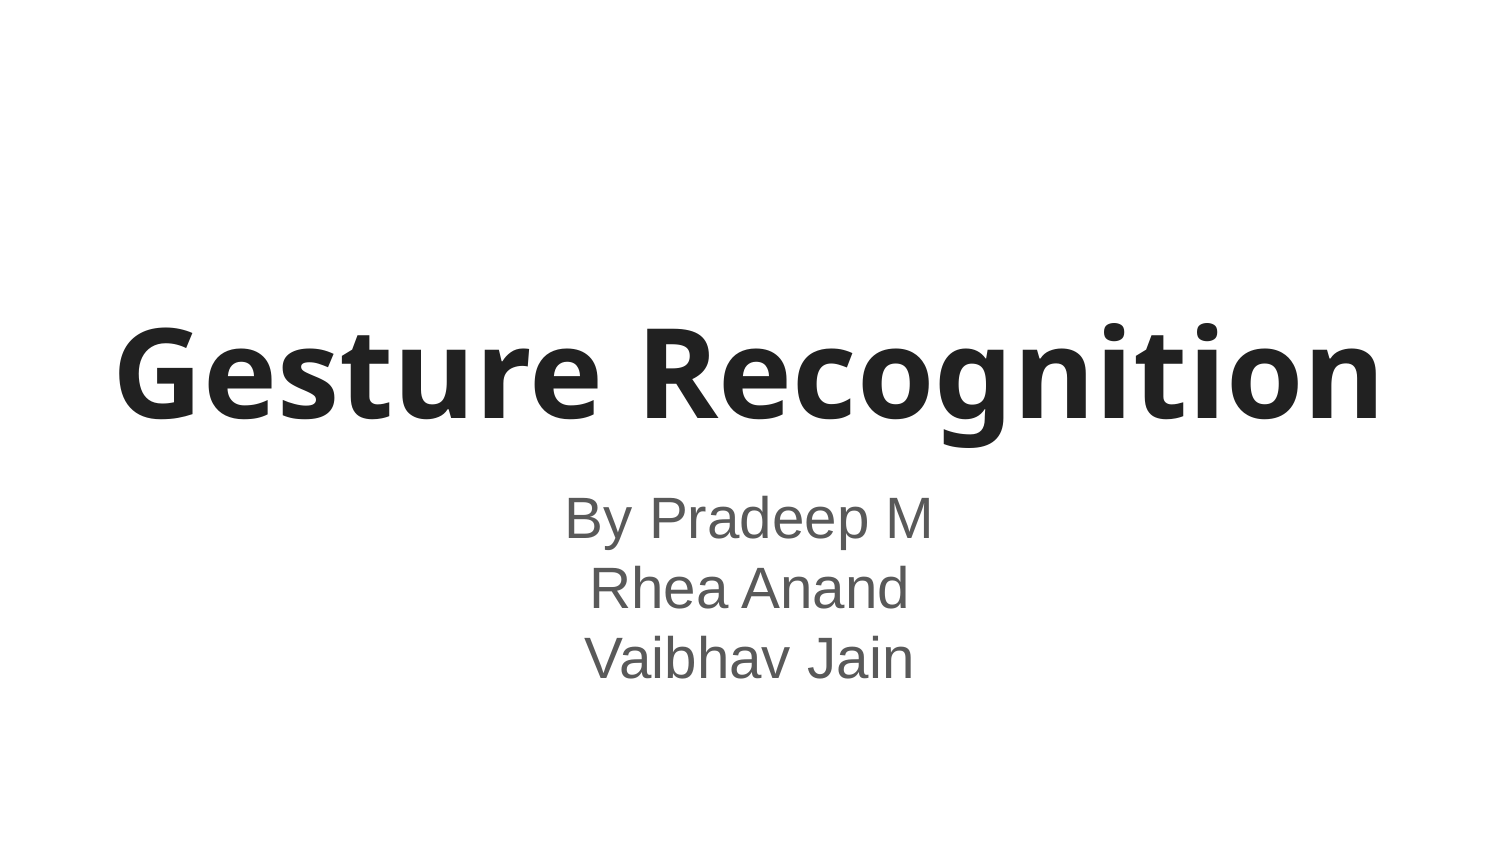

# Gesture Recognition
By Pradeep M
Rhea Anand
Vaibhav Jain